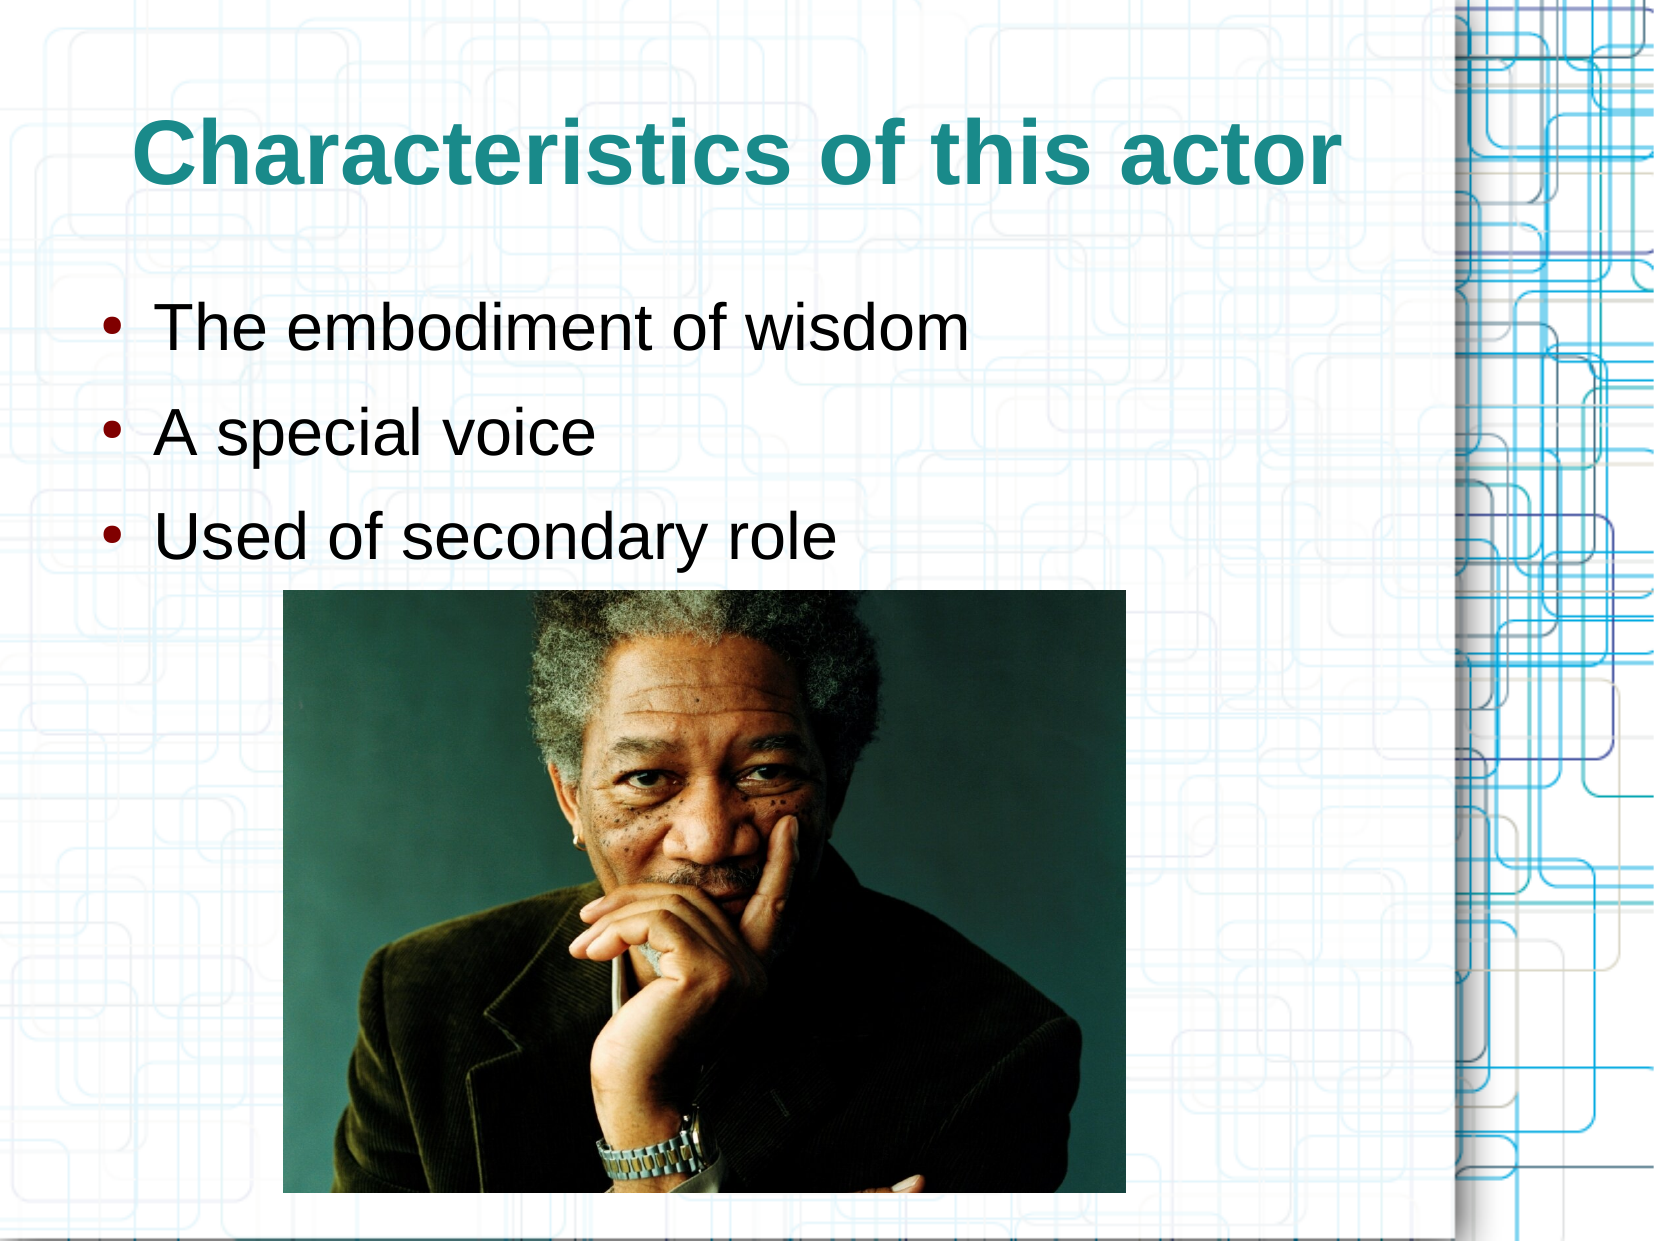

# Characteristics of this actor
The embodiment of wisdom
A special voice
Used of secondary role